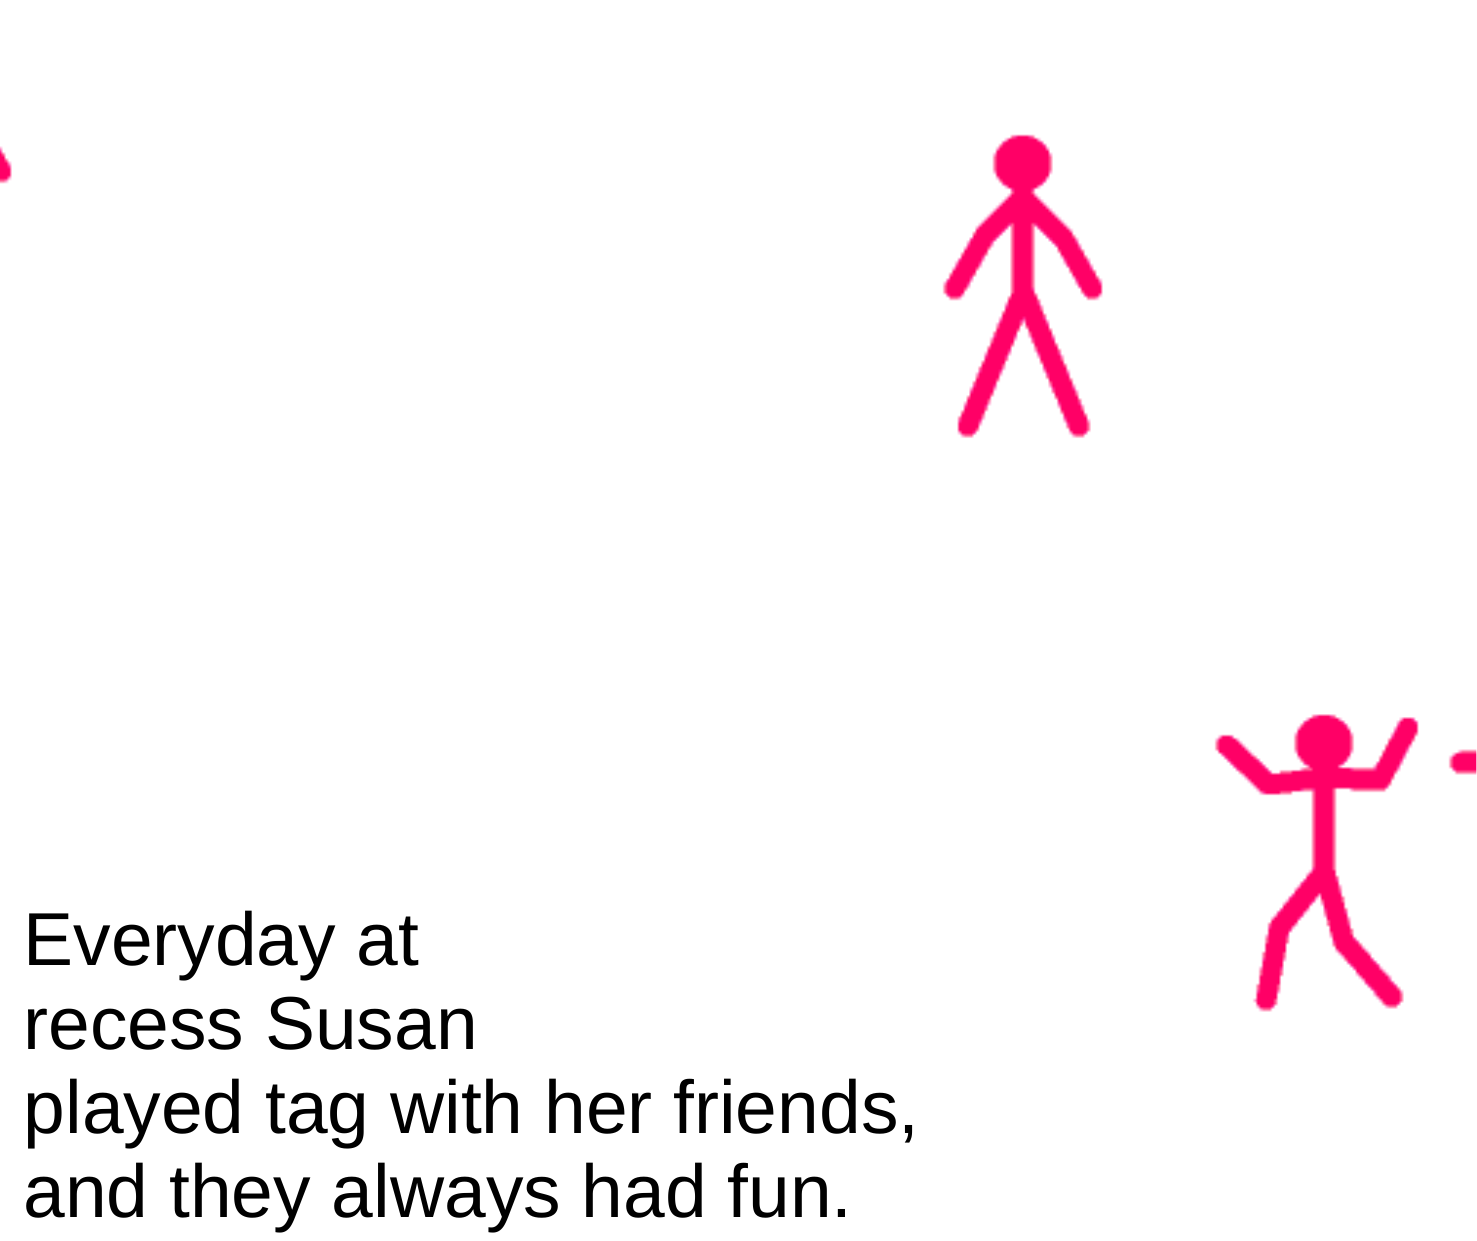

# Everyday at recess Susan played tag with her friends, and they always had fun.